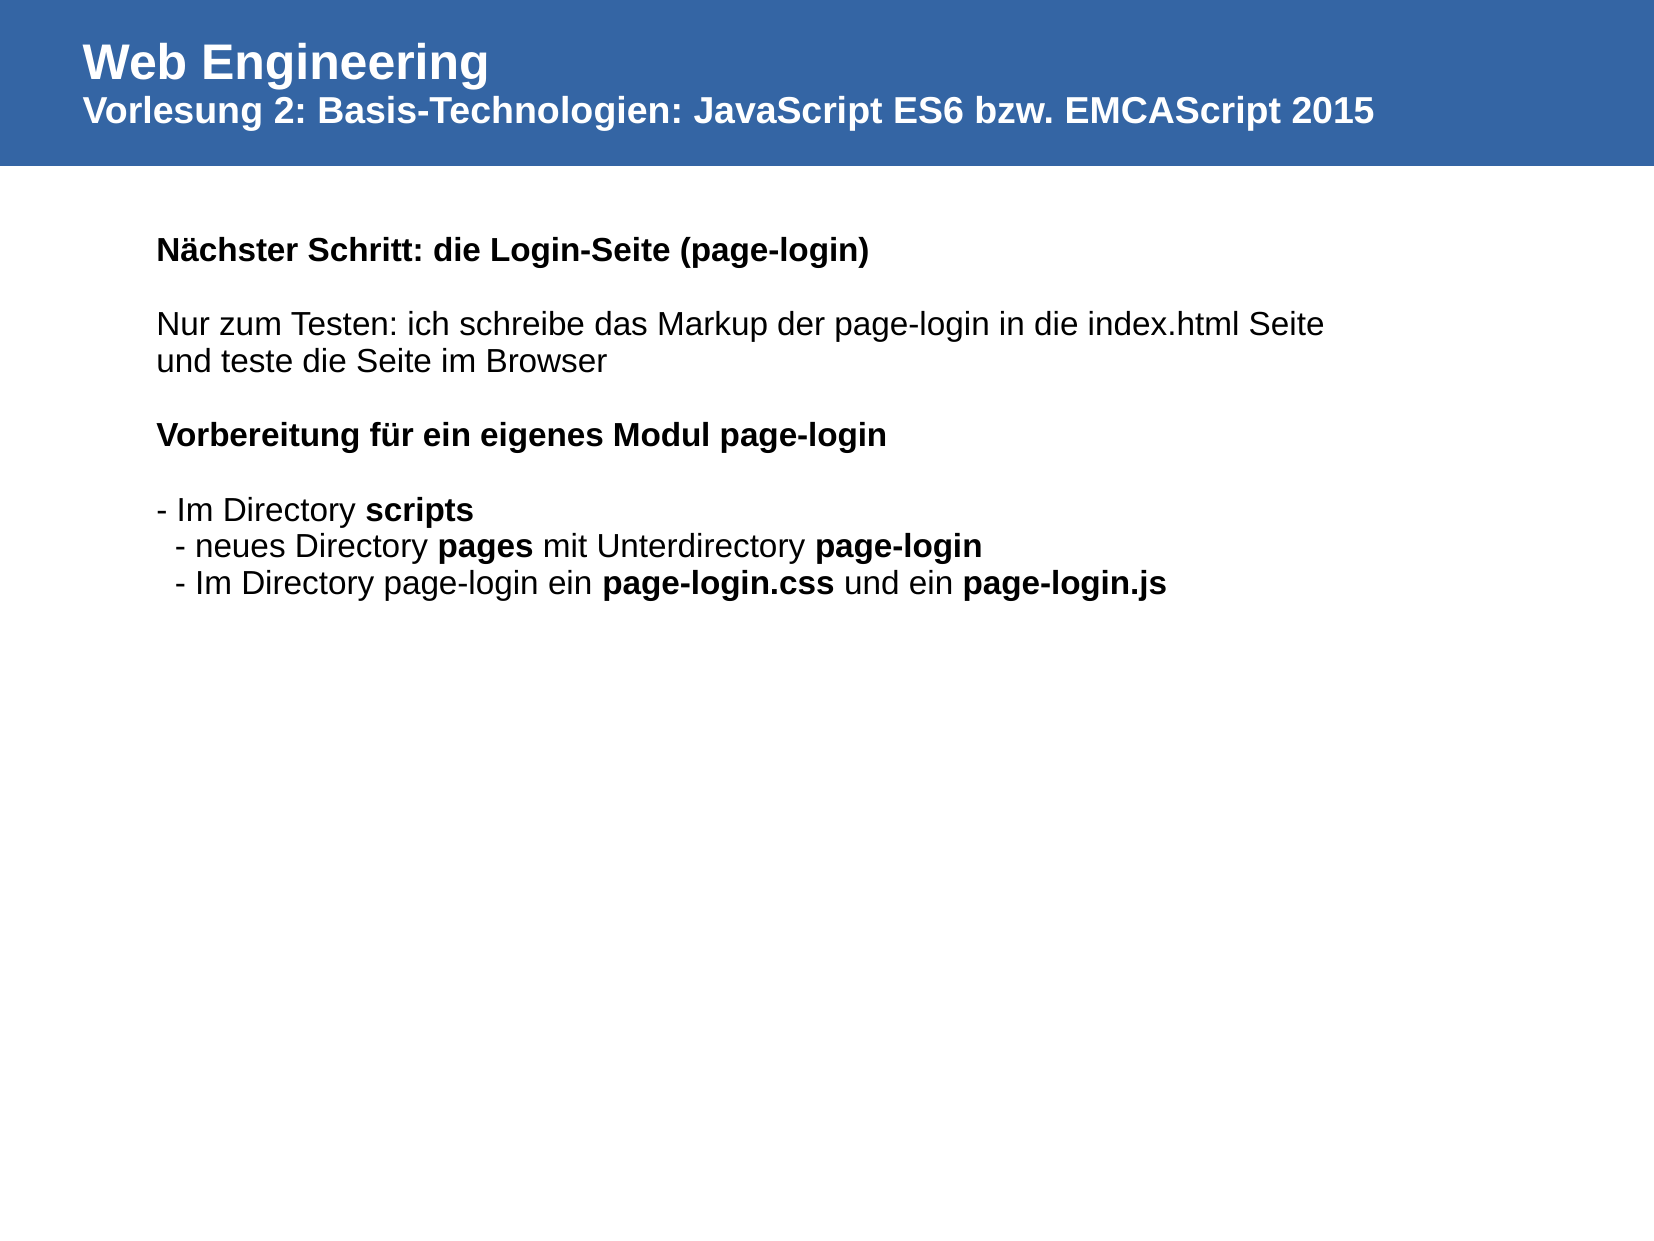

# Web Engineering Vorlesung 2: Basis-Technologien: JavaScript ES6 bzw. EMCAScript 2015
Nächster Schritt: die Login-Seite (page-login)
Nur zum Testen: ich schreibe das Markup der page-login in die index.html Seite
und teste die Seite im Browser
Vorbereitung für ein eigenes Modul page-login
- Im Directory scripts
 - neues Directory pages mit Unterdirectory page-login
 - Im Directory page-login ein page-login.css und ein page-login.js